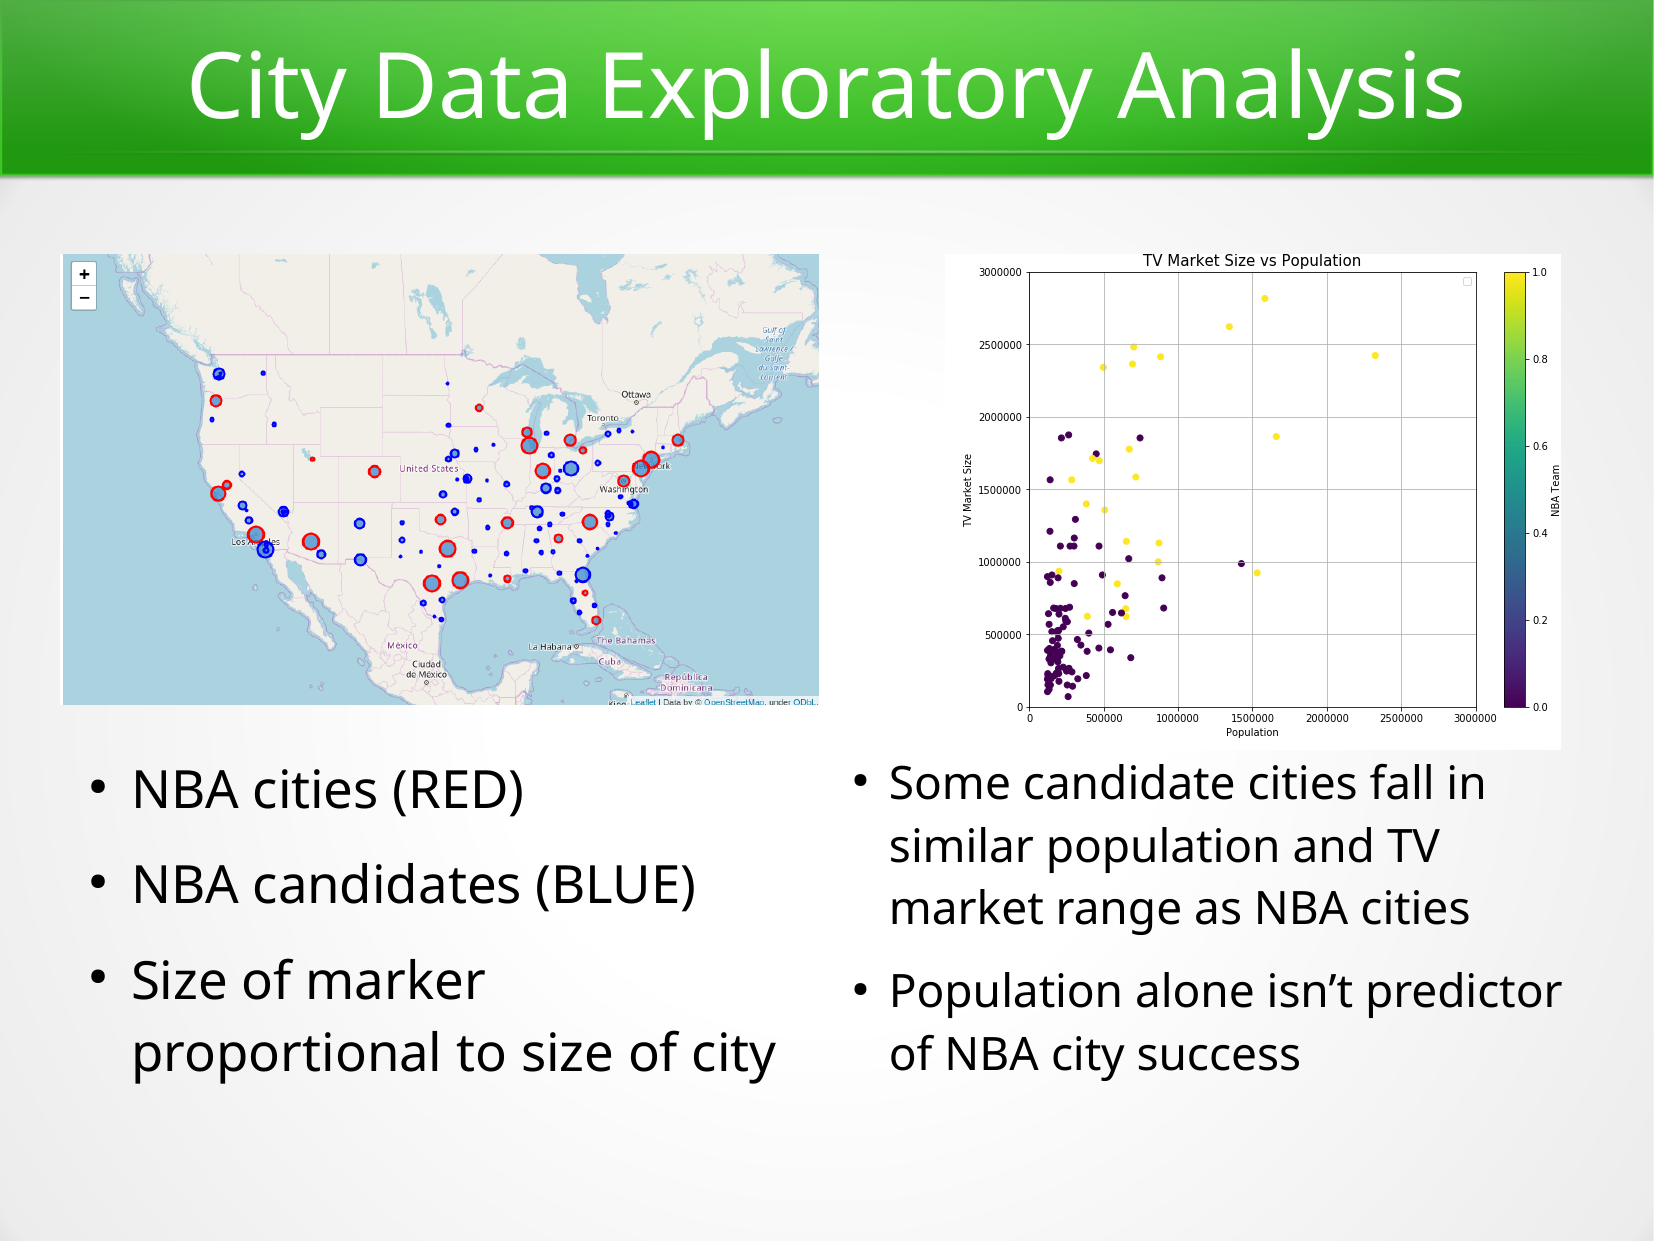

# City Data Exploratory Analysis
Some candidate cities fall in similar population and TV market range as NBA cities
Population alone isn’t predictor of NBA city success
NBA cities (RED)
NBA candidates (BLUE)
Size of marker proportional to size of city